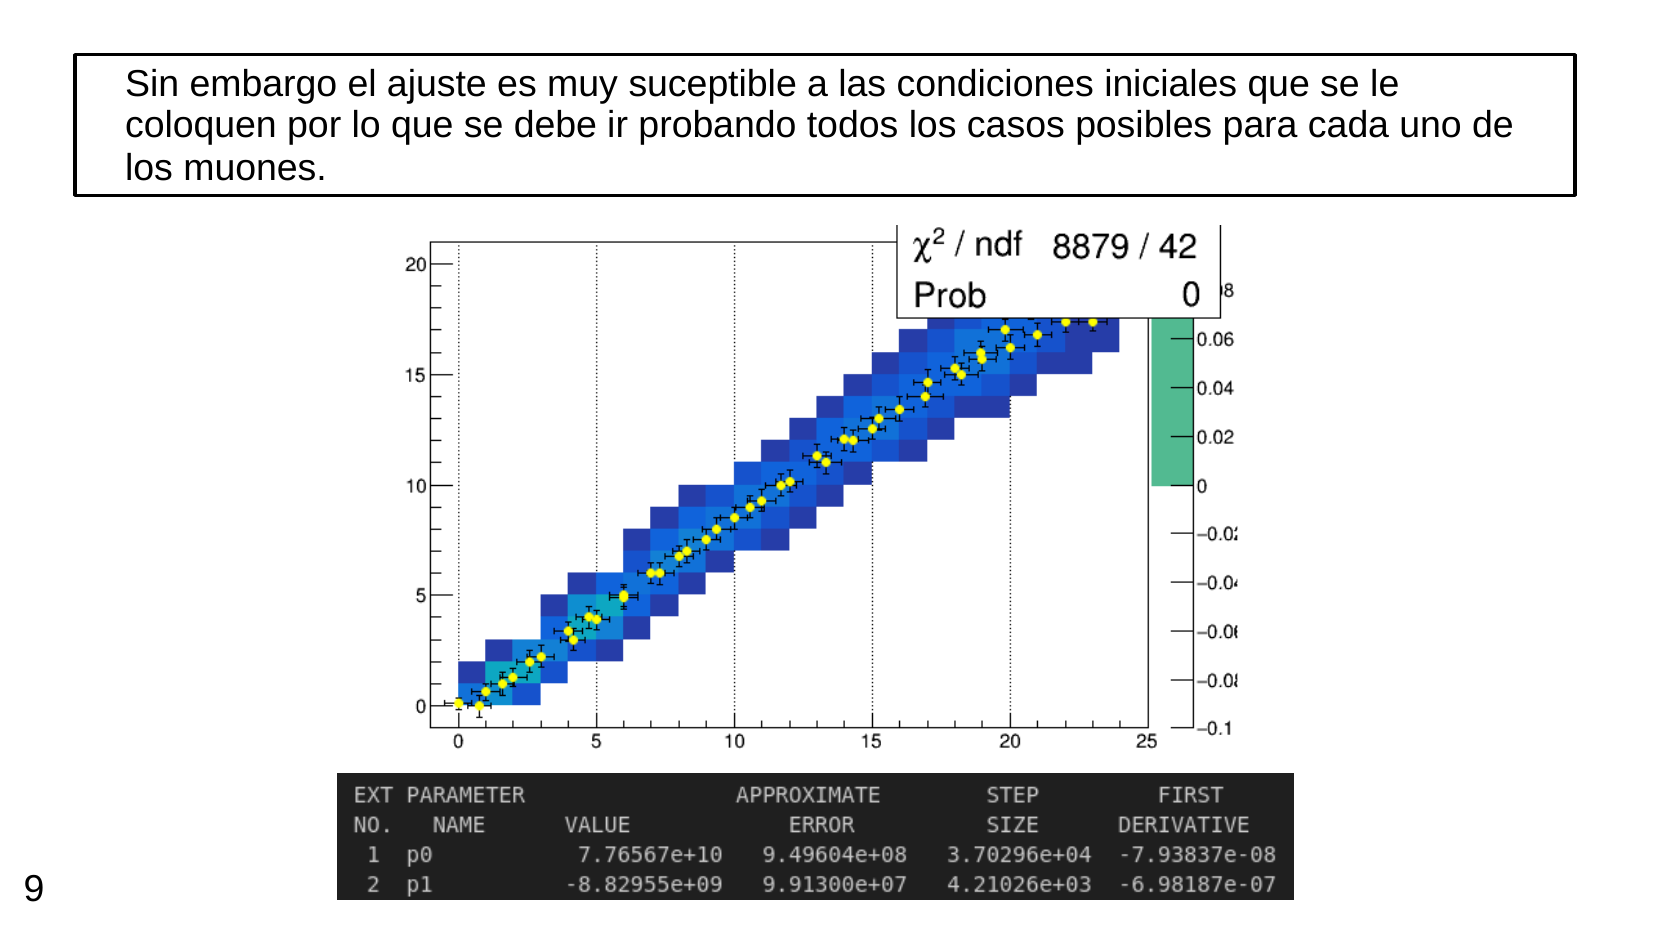

Sin embargo el ajuste es muy suceptible a las condiciones iniciales que se le coloquen por lo que se debe ir probando todos los casos posibles para cada uno de los muones.